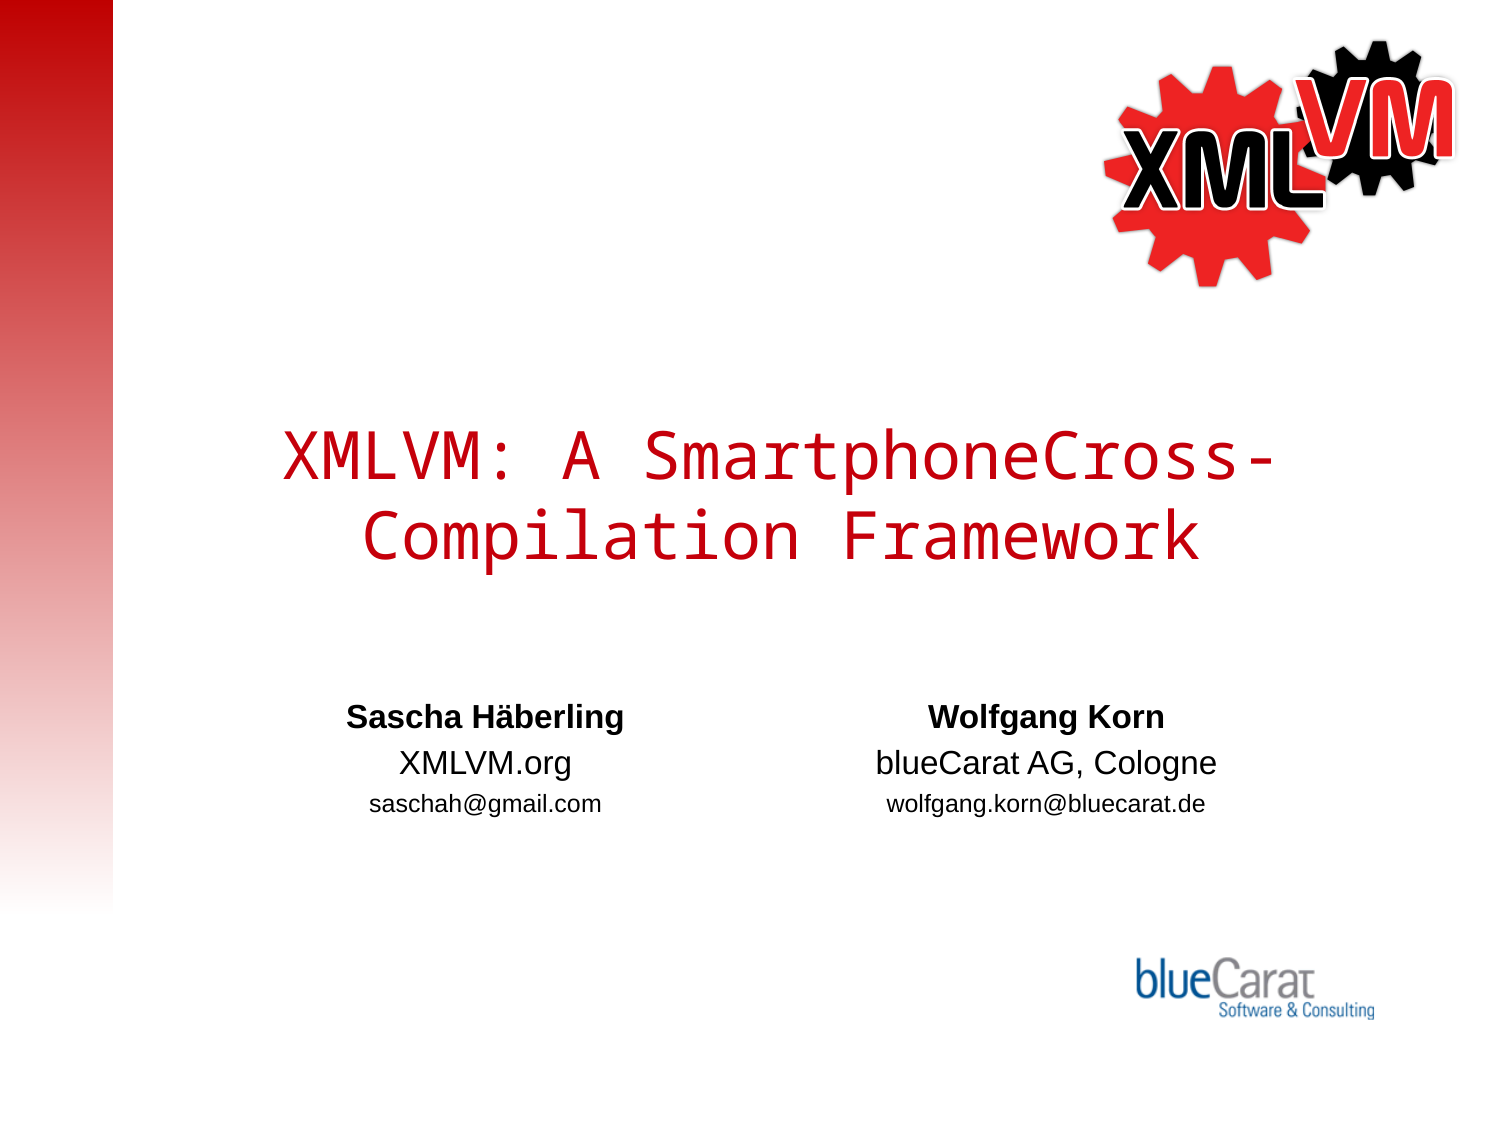

# XMLVM: A SmartphoneCross-Compilation Framework
Sascha Häberling
XMLVM.org
saschah@gmail.com
Wolfgang Korn
blueCarat AG, Cologne
wolfgang.korn@bluecarat.de